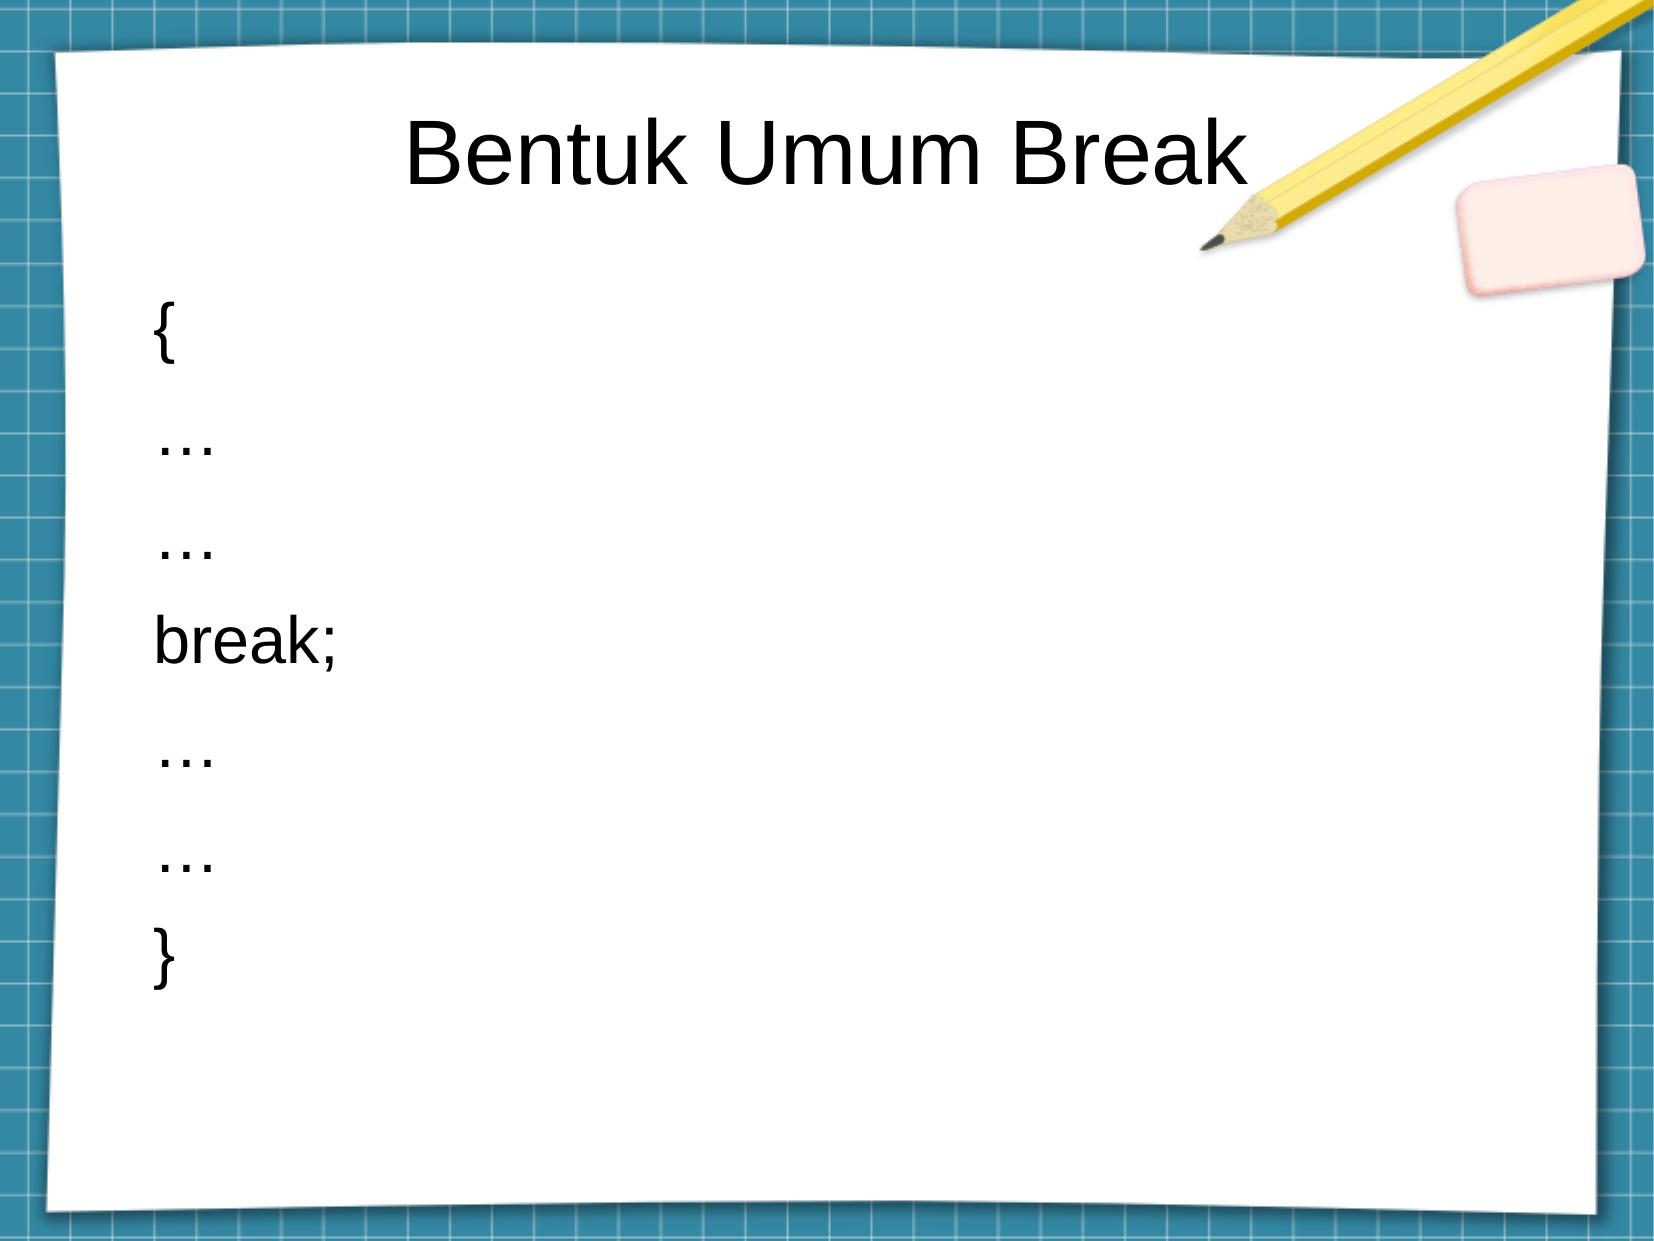

# Bentuk Umum Break
{
…
…
break;
…
…
}